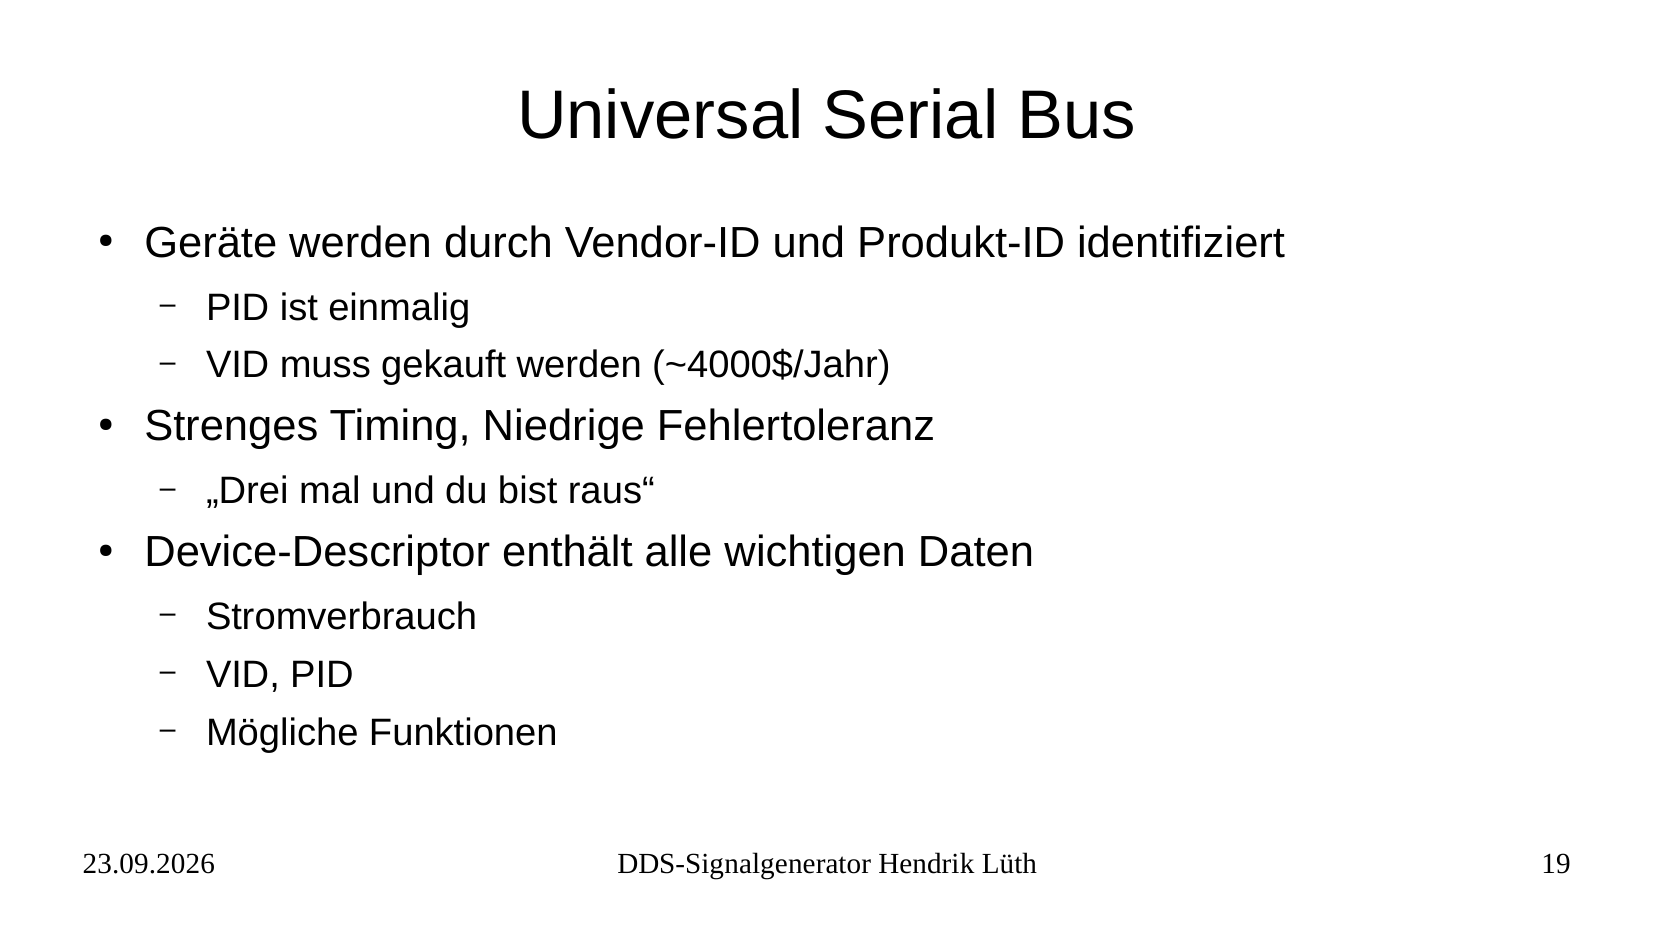

# Universal Serial Bus
Geräte werden durch Vendor-ID und Produkt-ID identifiziert
PID ist einmalig
VID muss gekauft werden (~4000$/Jahr)
Strenges Timing, Niedrige Fehlertoleranz
„Drei mal und du bist raus“
Device-Descriptor enthält alle wichtigen Daten
Stromverbrauch
VID, PID
Mögliche Funktionen
DDS-Signalgenerator Hendrik Lüth
19